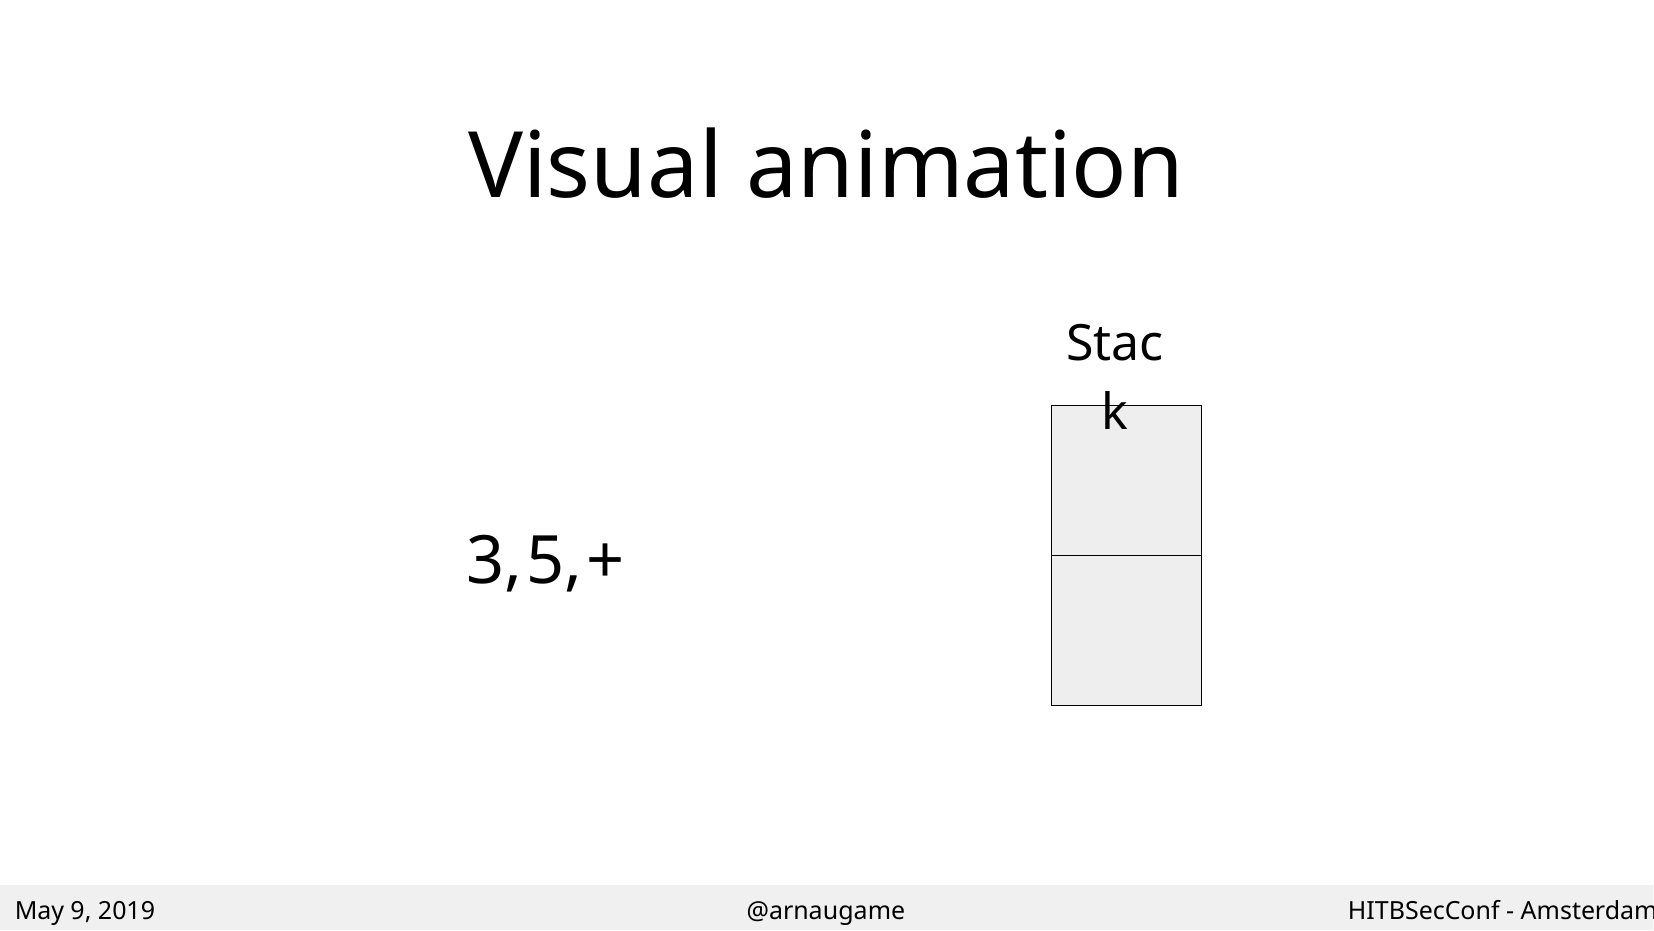

# Visual animation
Stack
3,
5,
+
May 9, 2019
@arnaugamez
HITBSecConf - Amsterdam